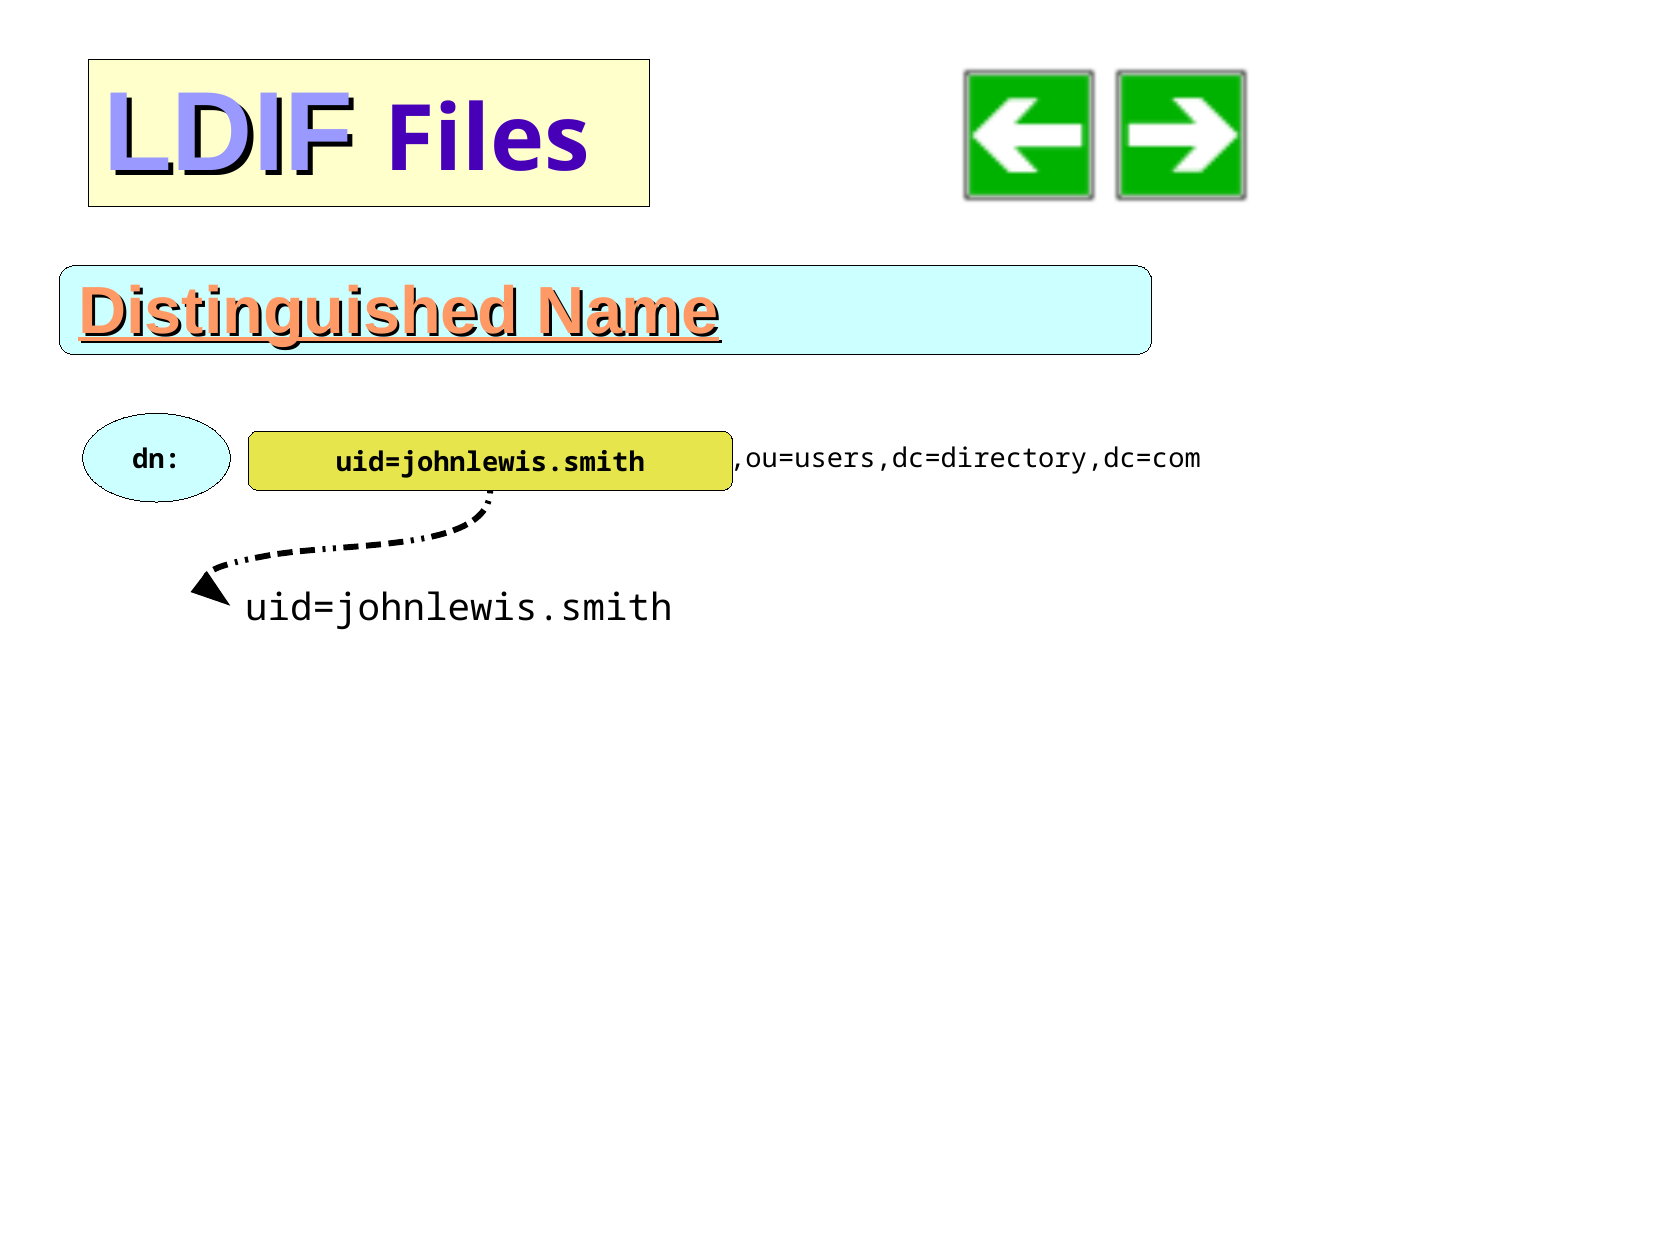

LDIF Files
Distinguished Name
dn:
uid=johnlewis.smith
,ou=users,dc=directory,dc=com
uid=johnlewis.smith